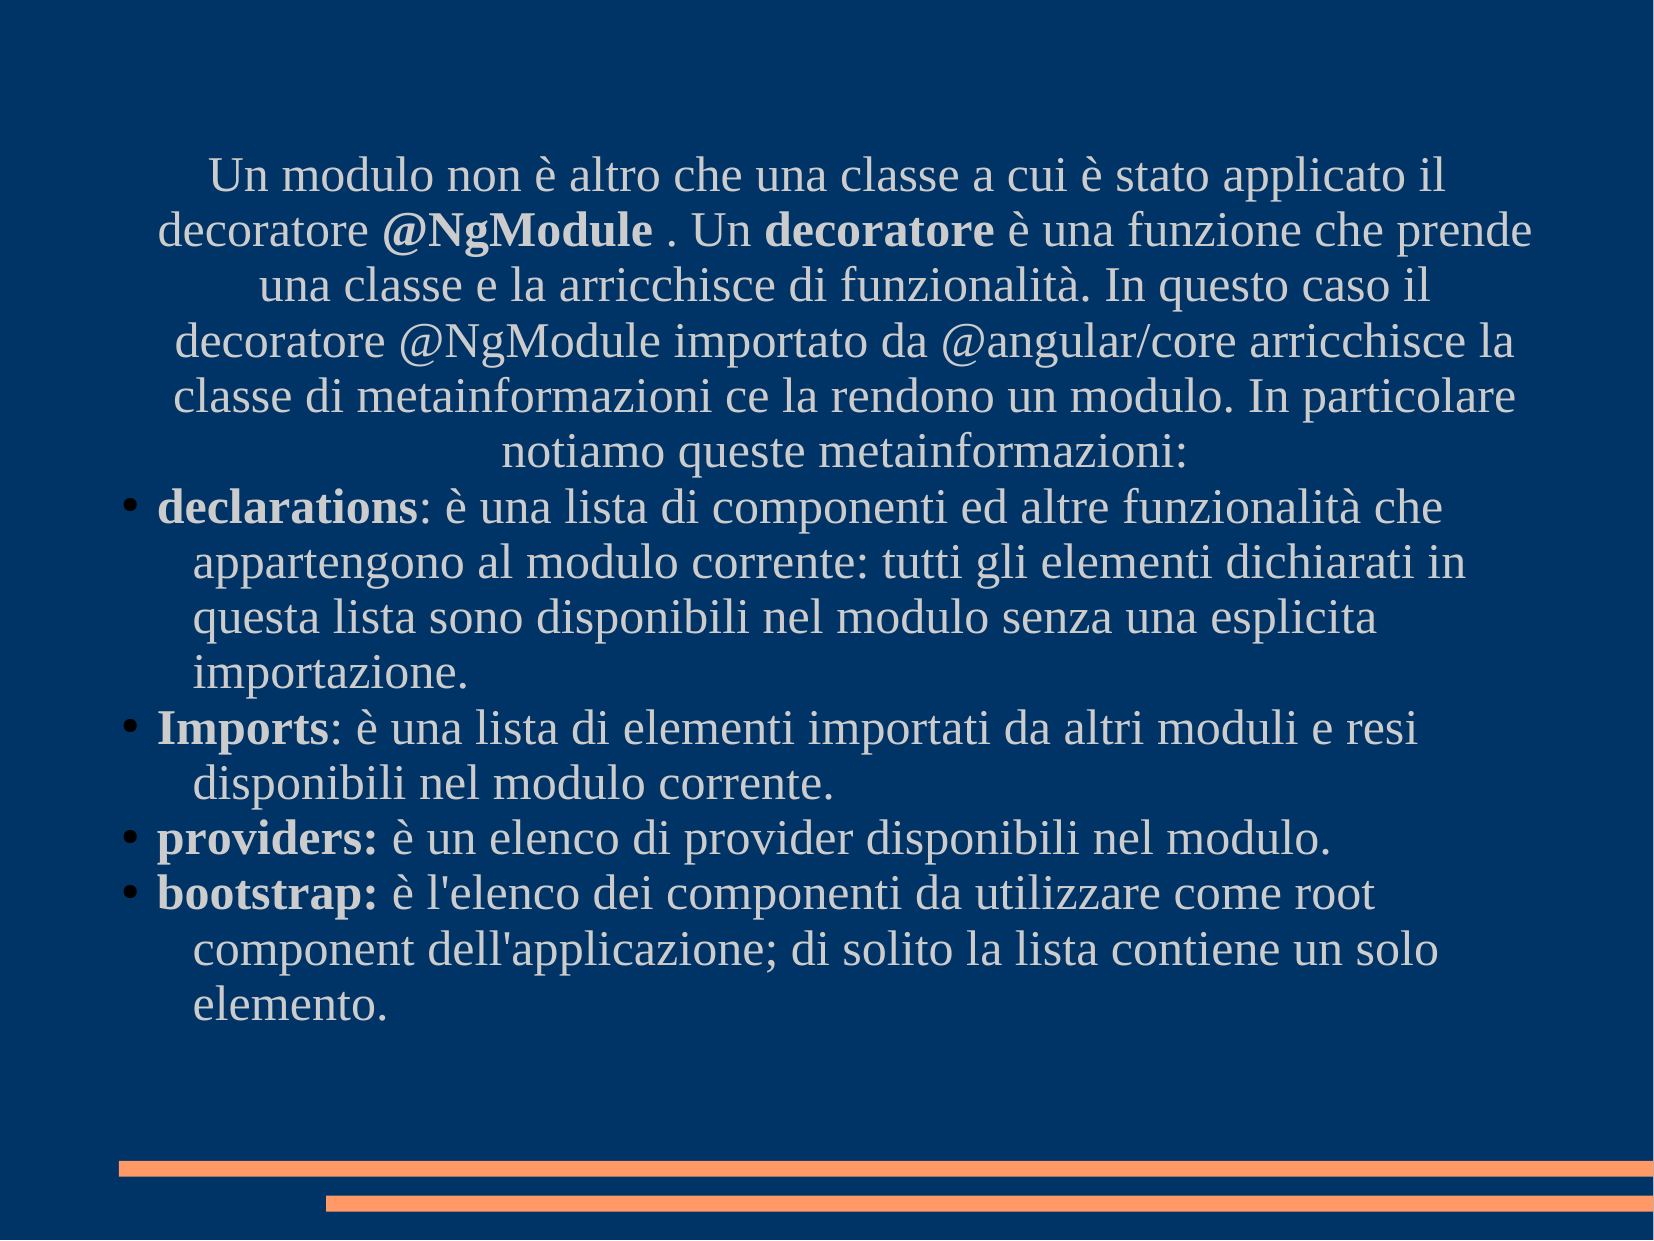

# Un modulo non è altro che una classe a cui è stato applicato il decoratore @NgModule . Un decoratore è una funzione che prende una classe e la arricchisce di funzionalità. In questo caso il decoratore @NgModule importato da @angular/core arricchisce la classe di metainformazioni ce la rendono un modulo. In particolare notiamo queste metainformazioni:
declarations: è una lista di componenti ed altre funzionalità che appartengono al modulo corrente: tutti gli elementi dichiarati in questa lista sono disponibili nel modulo senza una esplicita importazione.
Imports: è una lista di elementi importati da altri moduli e resi disponibili nel modulo corrente.
providers: è un elenco di provider disponibili nel modulo.
bootstrap: è l'elenco dei componenti da utilizzare come root component dell'applicazione; di solito la lista contiene un solo elemento.